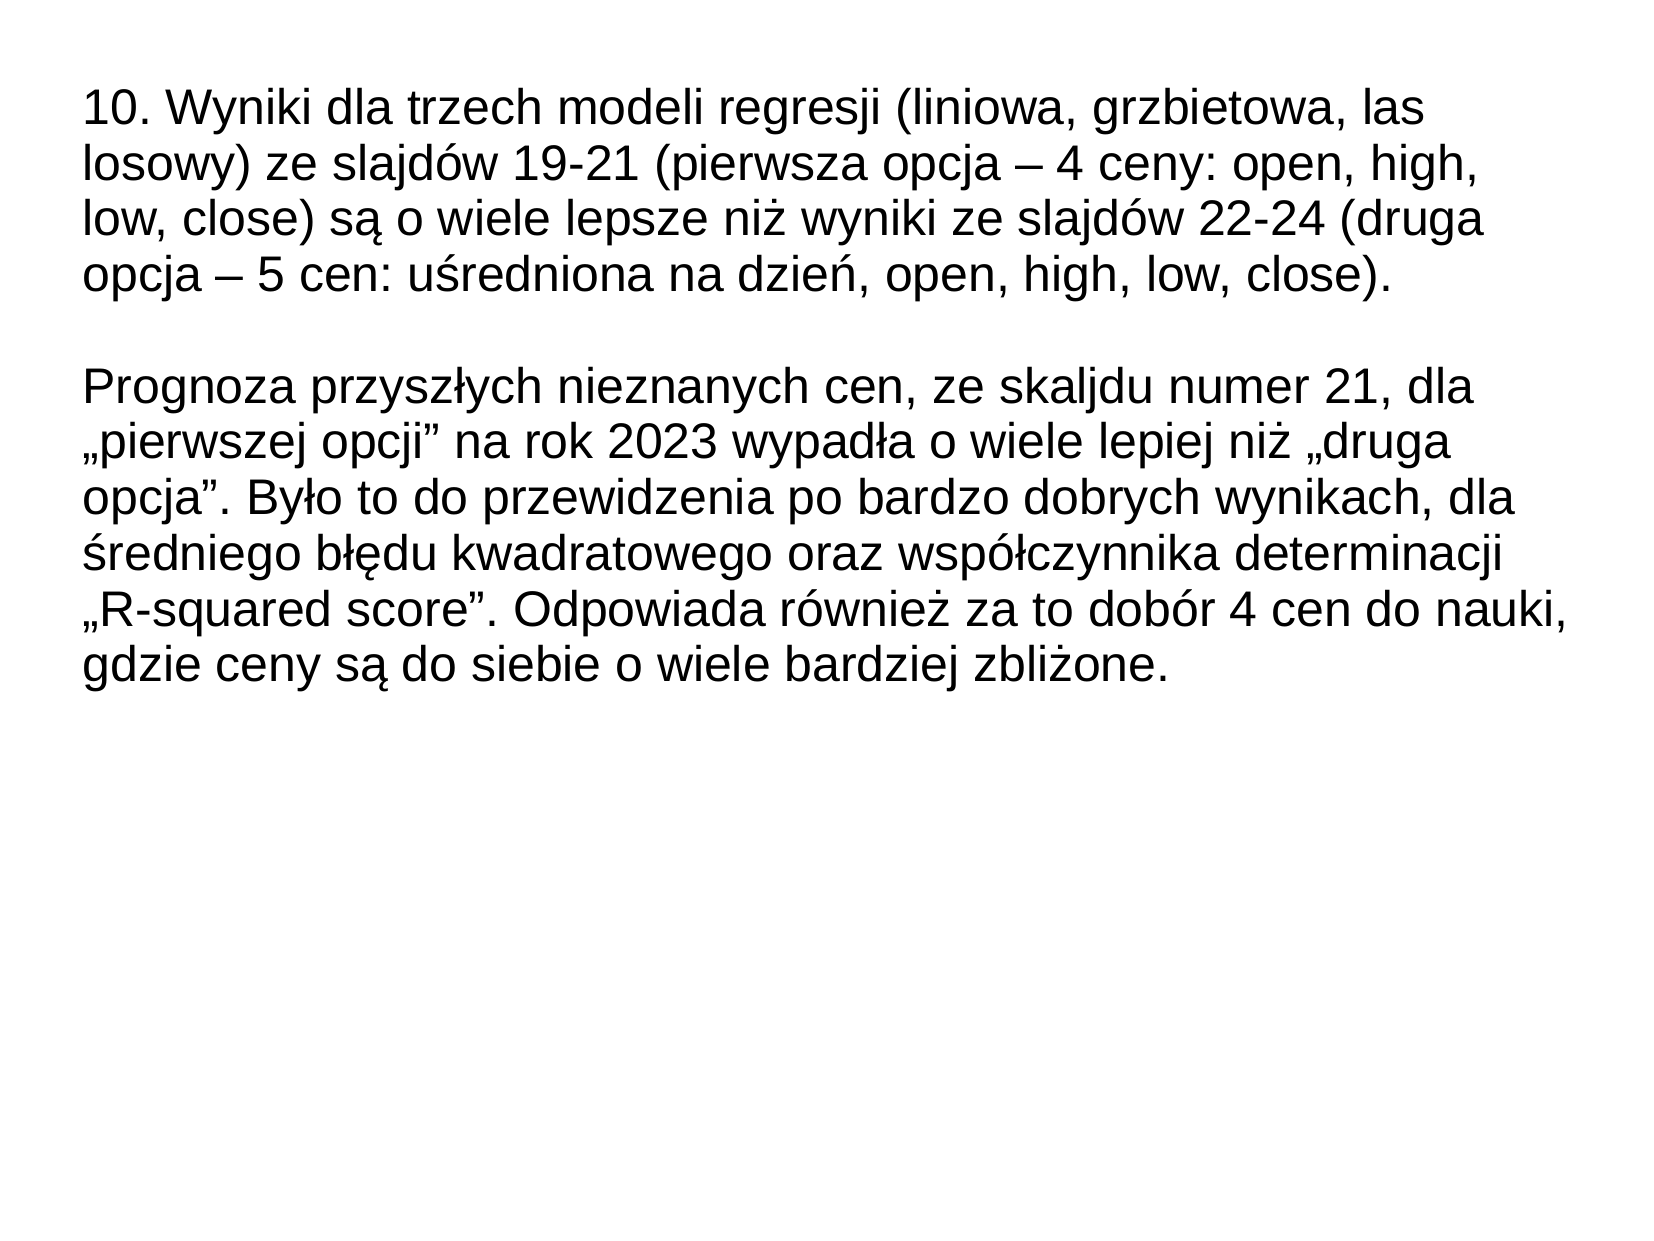

# 10. Wyniki dla trzech modeli regresji (liniowa, grzbietowa, las losowy) ze slajdów 19-21 (pierwsza opcja – 4 ceny: open, high, low, close) są o wiele lepsze niż wyniki ze slajdów 22-24 (druga opcja – 5 cen: uśredniona na dzień, open, high, low, close). Prognoza przyszłych nieznanych cen, ze skaljdu numer 21, dla „pierwszej opcji” na rok 2023 wypadła o wiele lepiej niż „druga opcja”. Było to do przewidzenia po bardzo dobrych wynikach, dla średniego błędu kwadratowego oraz współczynnika determinacji „R-squared score”. Odpowiada również za to dobór 4 cen do nauki, gdzie ceny są do siebie o wiele bardziej zbliżone.